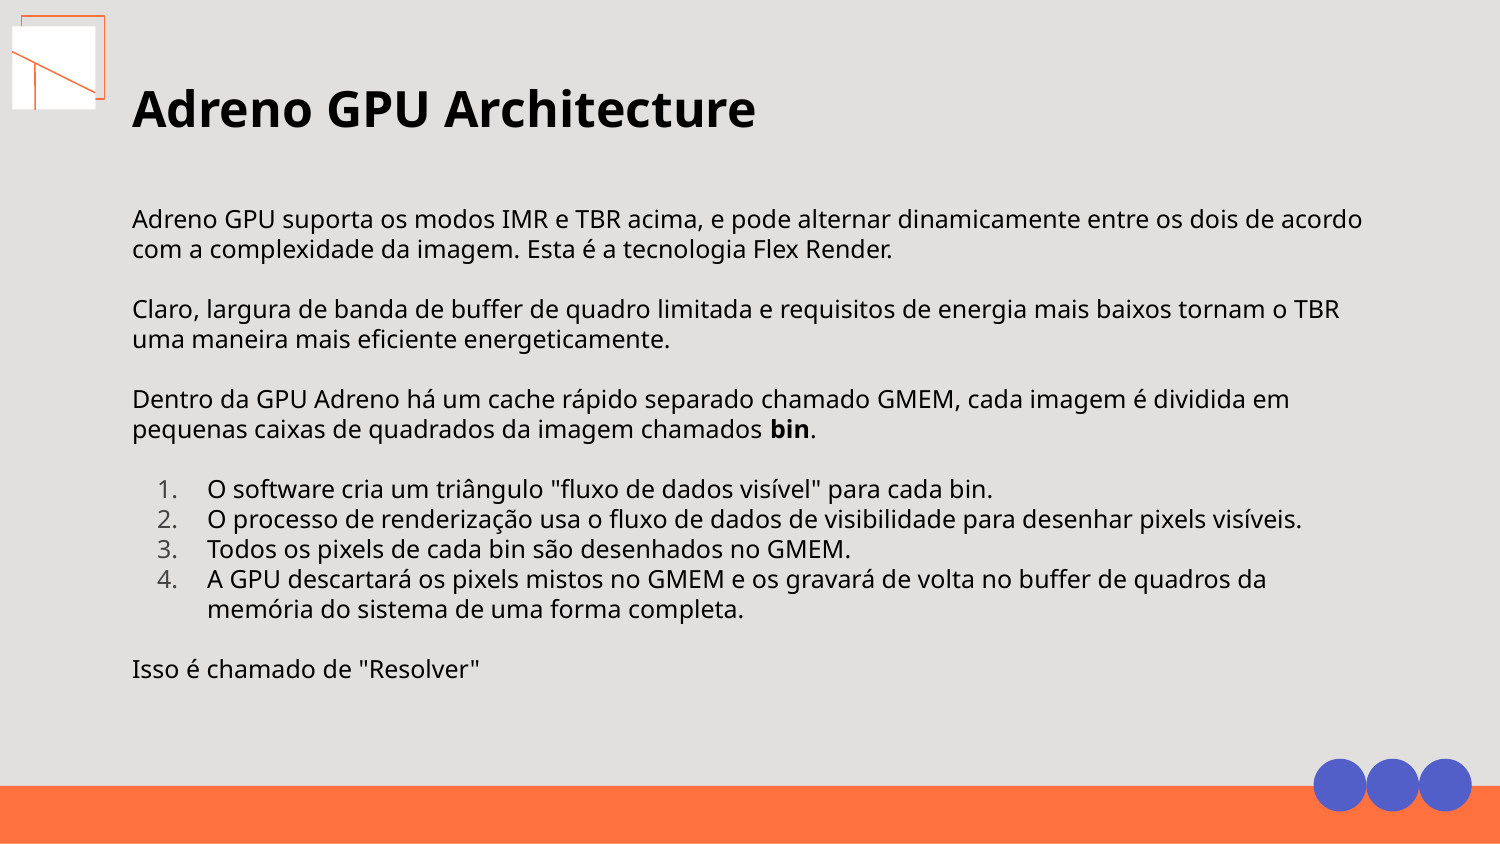

# Adreno GPU Architecture
Adreno GPU suporta os modos IMR e TBR acima, e pode alternar dinamicamente entre os dois de acordo com a complexidade da imagem. Esta é a tecnologia Flex Render.
Claro, largura de banda de buffer de quadro limitada e requisitos de energia mais baixos tornam o TBR uma maneira mais eficiente energeticamente.
Dentro da GPU Adreno há um cache rápido separado chamado GMEM, cada imagem é dividida em pequenas caixas de quadrados da imagem chamados bin.
O software cria um triângulo "fluxo de dados visível" para cada bin.
O processo de renderização usa o fluxo de dados de visibilidade para desenhar pixels visíveis.
Todos os pixels de cada bin são desenhados no GMEM.
A GPU descartará os pixels mistos no GMEM e os gravará de volta no buffer de quadros da memória do sistema de uma forma completa.
Isso é chamado de "Resolver"